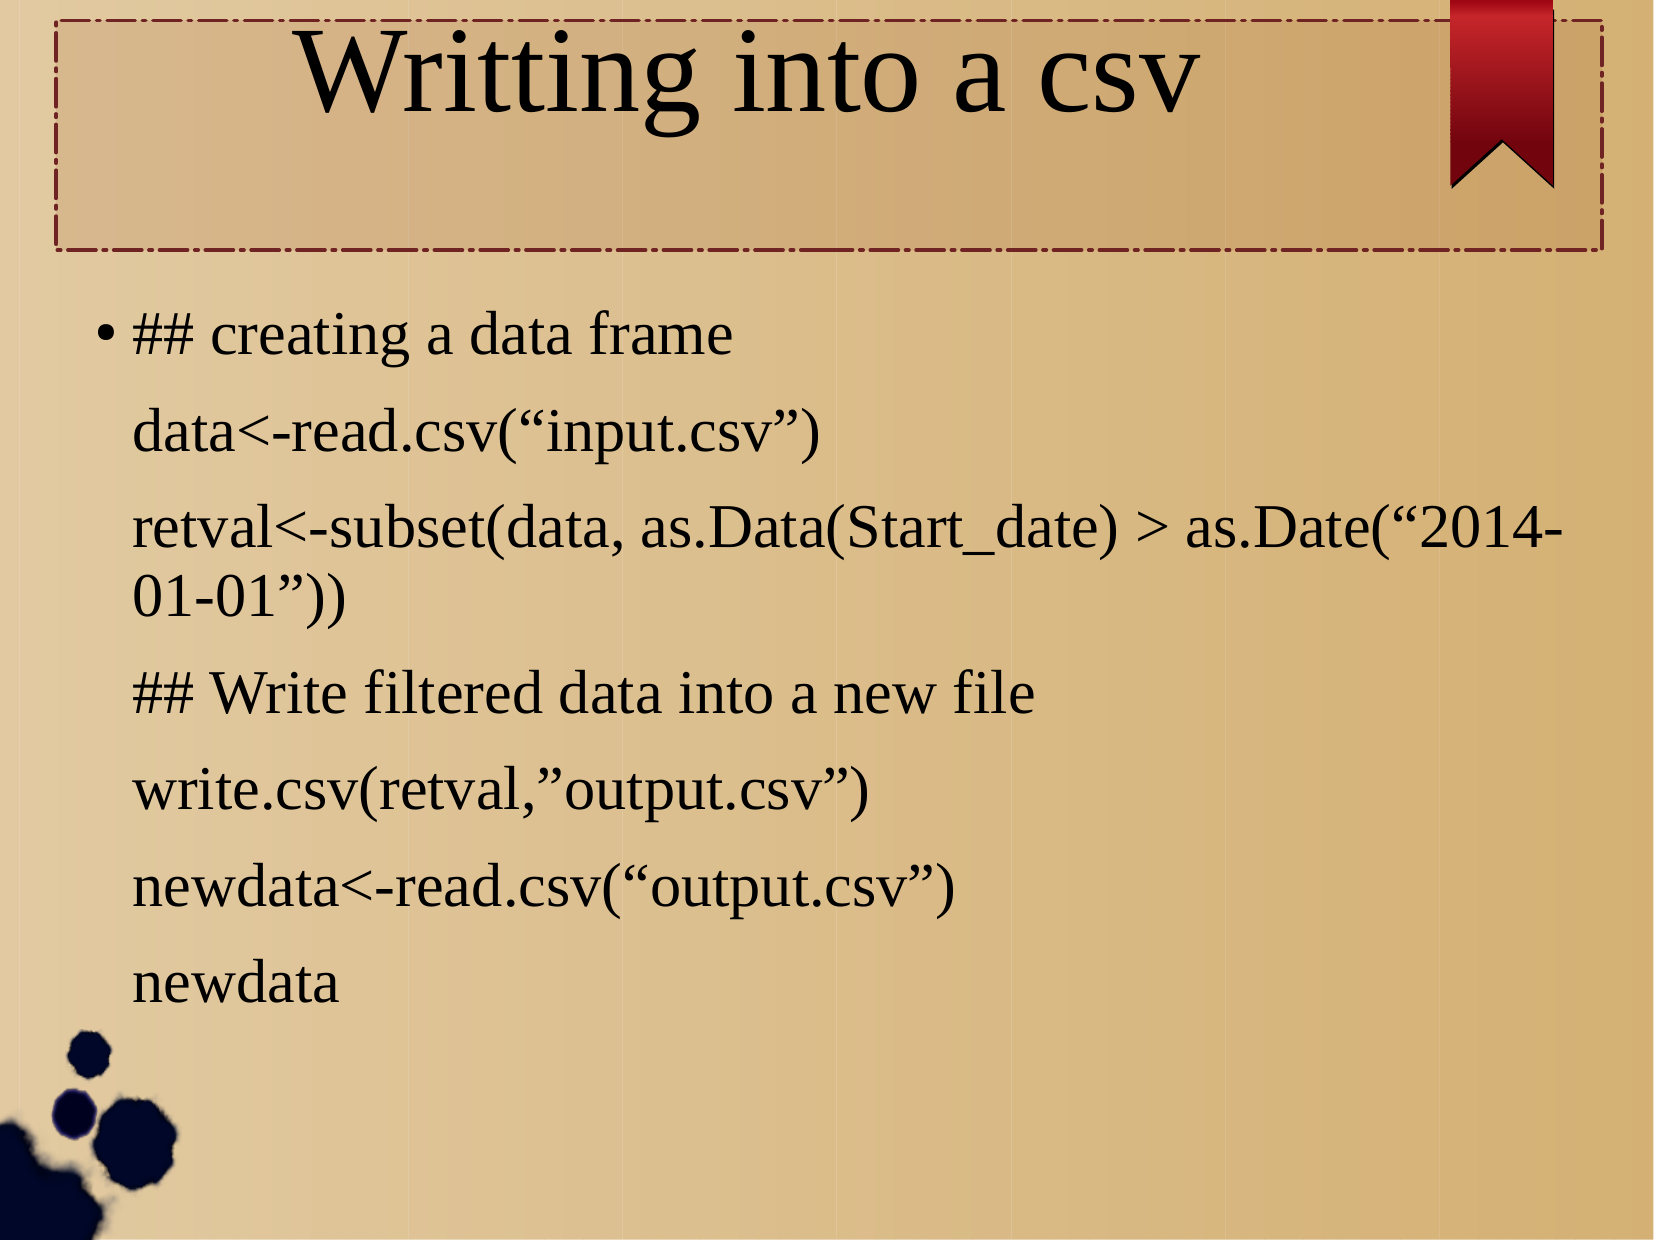

# Writting into a csv
## creating a data frame
data<-read.csv(“input.csv”)
retval<-subset(data, as.Data(Start_date) > as.Date(“2014-01-01”))
## Write filtered data into a new file
write.csv(retval,”output.csv”)
newdata<-read.csv(“output.csv”)
newdata